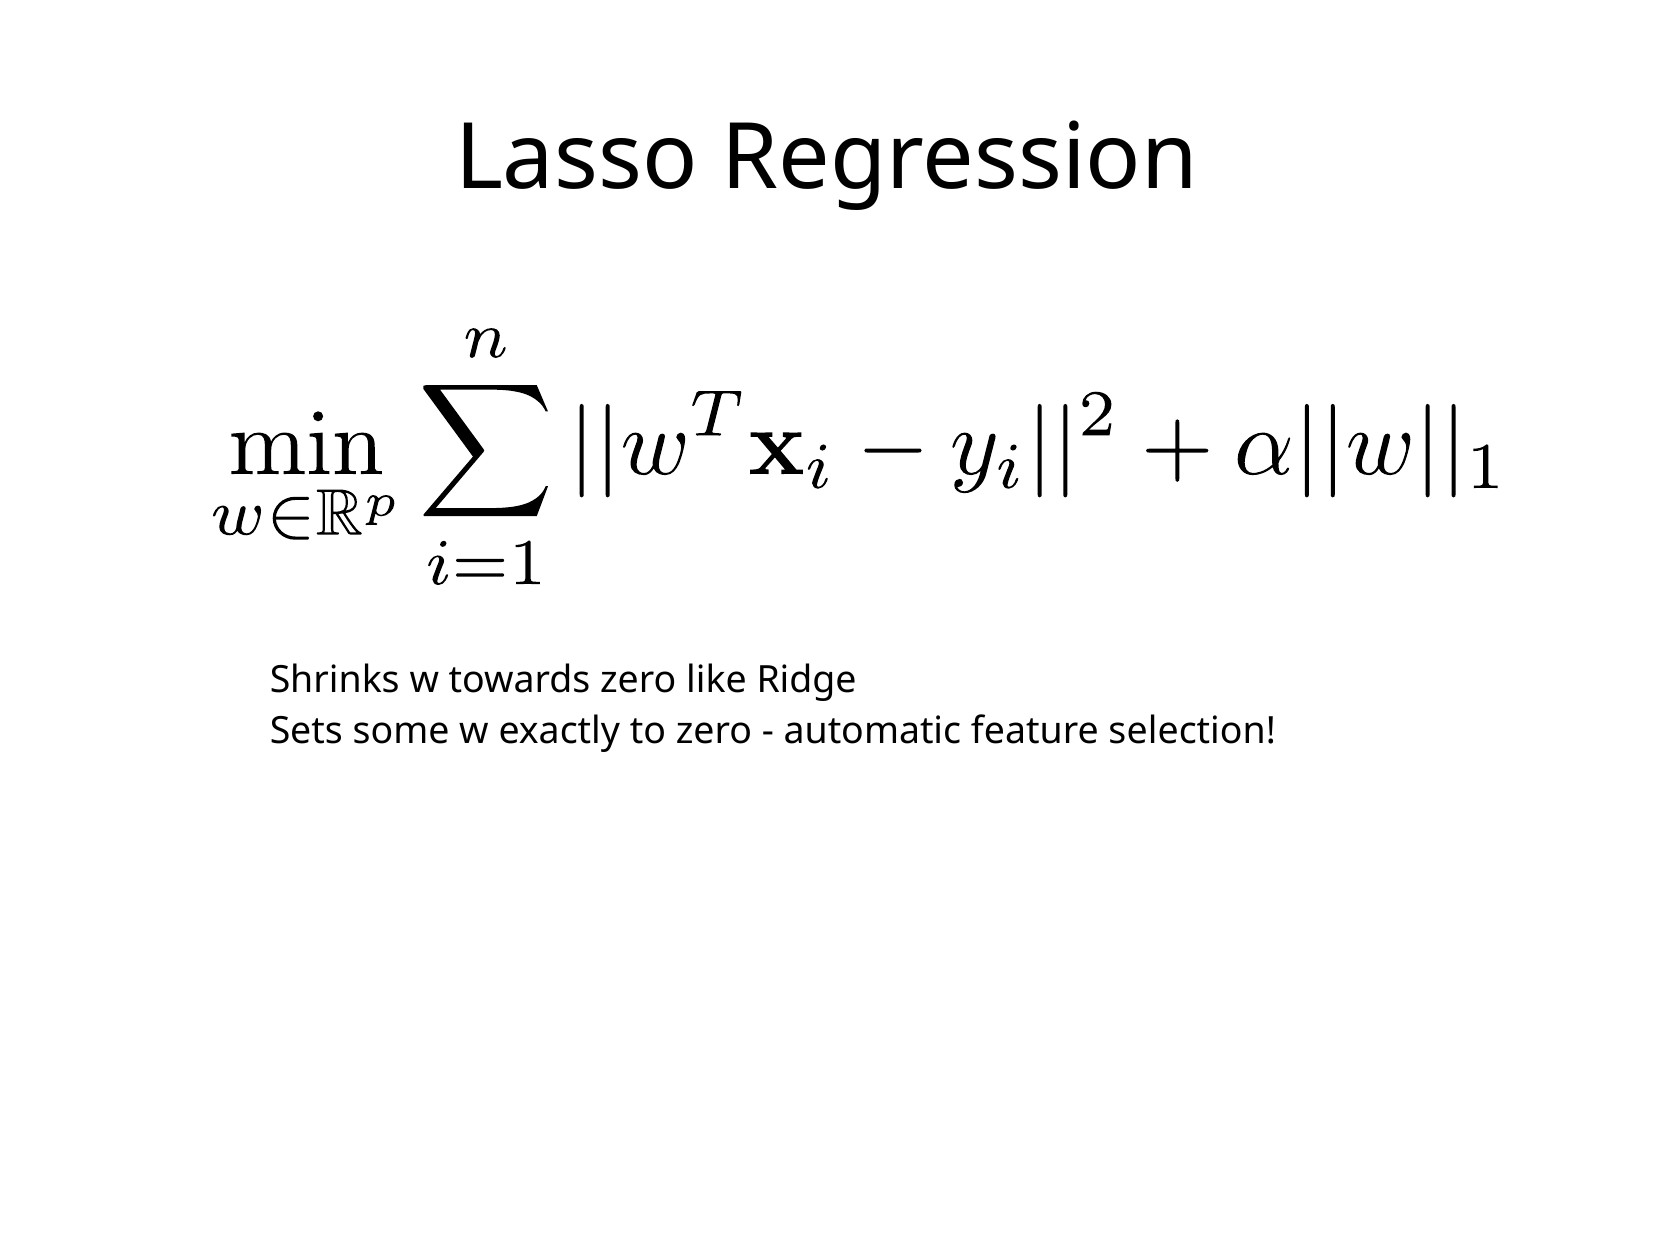

# Lasso Regression
Shrinks w towards zero like Ridge
Sets some w exactly to zero - automatic feature selection!